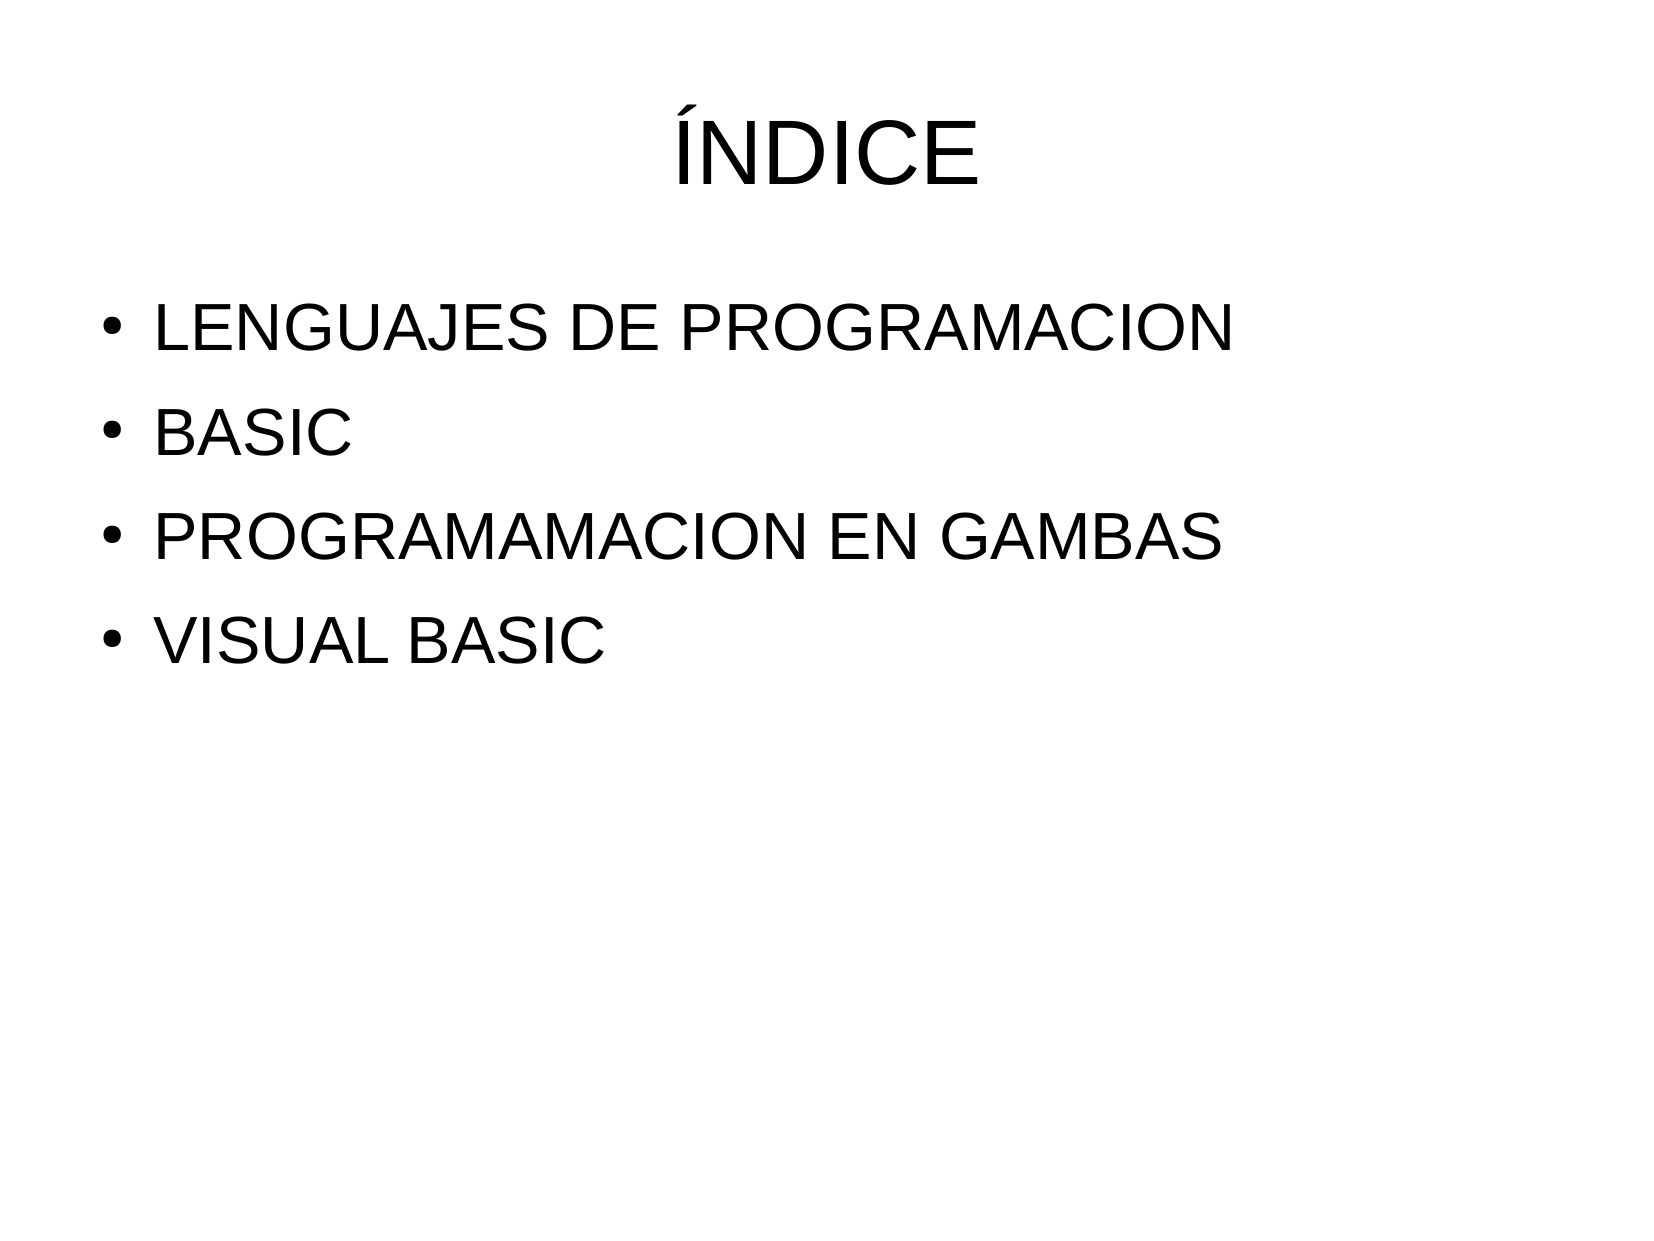

# ÍNDICE
LENGUAJES DE PROGRAMACION
BASIC
PROGRAMAMACION EN GAMBAS
VISUAL BASIC